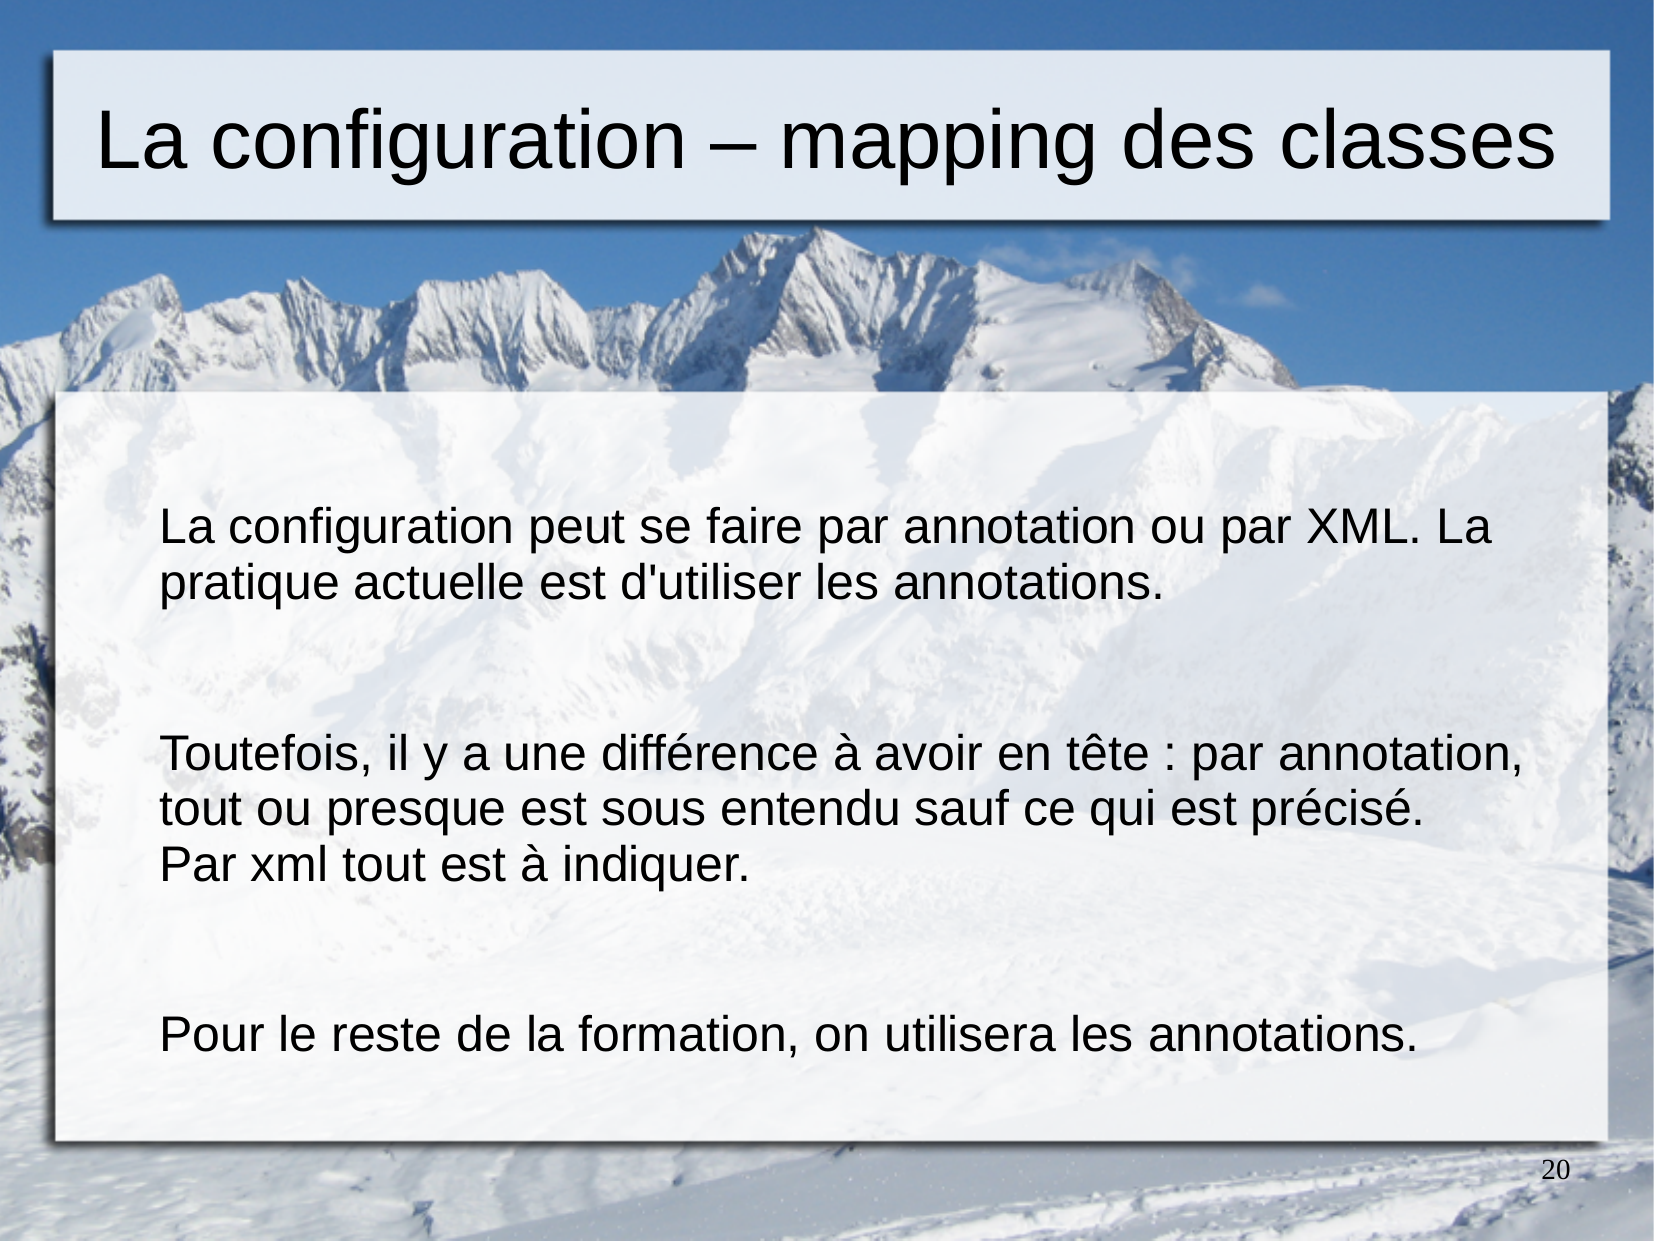

# La configuration – mapping des classes
La configuration peut se faire par annotation ou par XML. La pratique actuelle est d'utiliser les annotations.
Toutefois, il y a une différence à avoir en tête : par annotation, tout ou presque est sous entendu sauf ce qui est précisé.
Par xml tout est à indiquer.
Pour le reste de la formation, on utilisera les annotations.
20